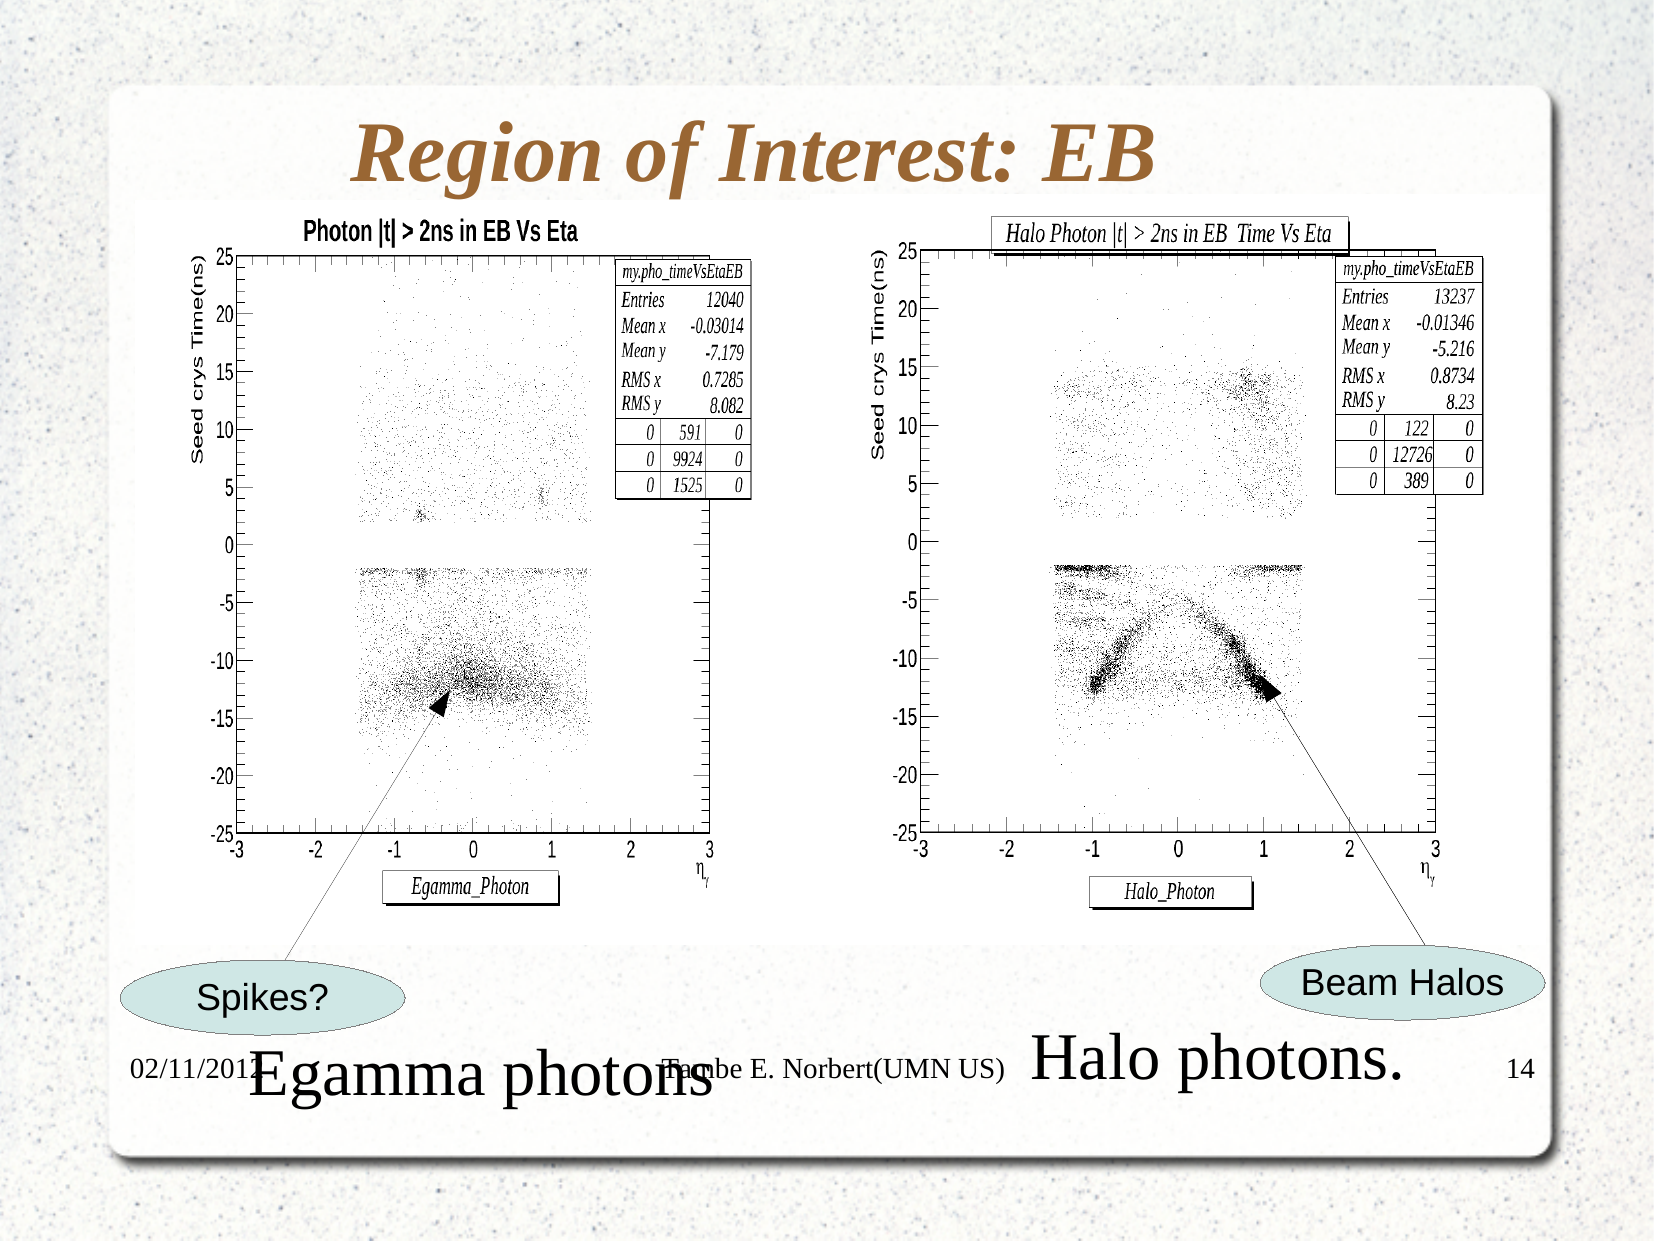

# Region of Interest: EB
Beam Halos
Spikes?
Halo photons.
Egamma photons
02/11/2012
Tambe E. Norbert(UMN US)
14